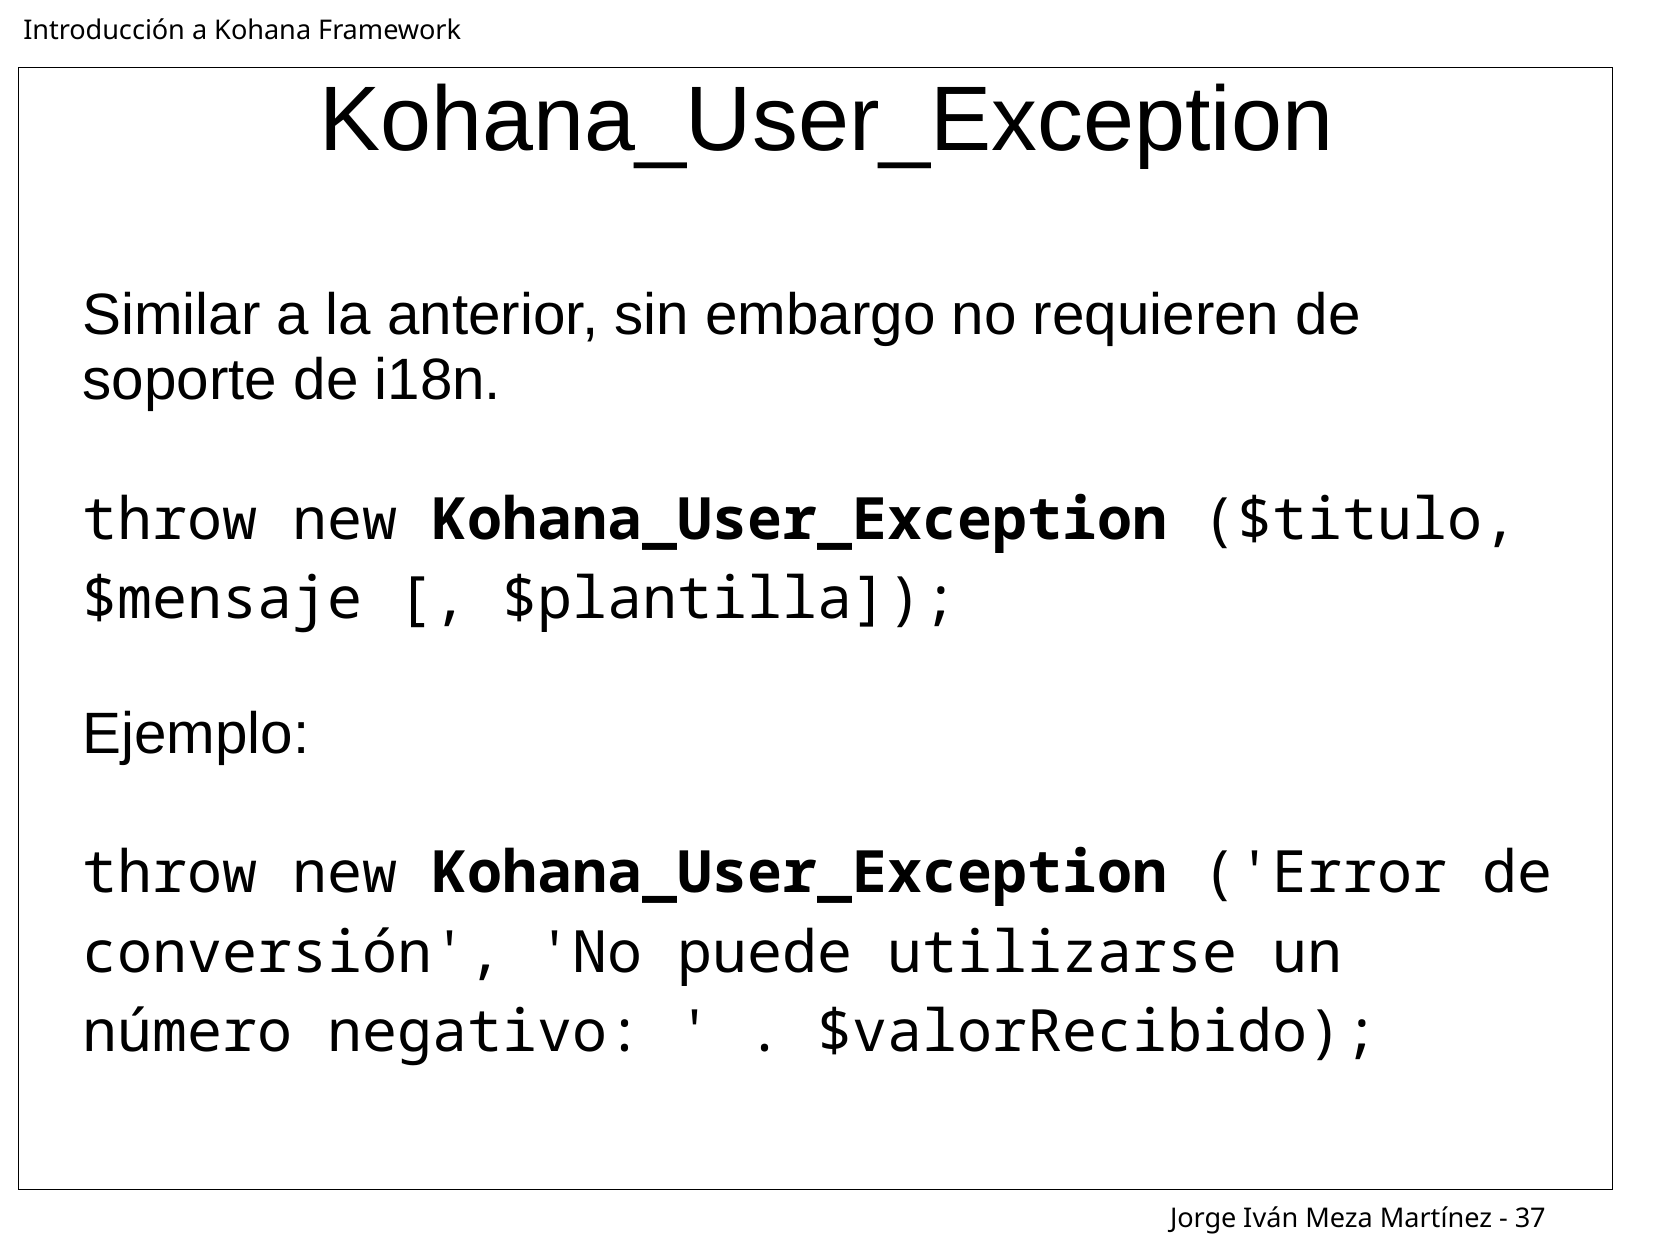

# Kohana_User_Exception
Similar a la anterior, sin embargo no requieren de soporte de i18n.
throw new Kohana_User_Exception ($titulo, $mensaje [, $plantilla]);
Ejemplo:
throw new Kohana_User_Exception ('Error de conversión', 'No puede utilizarse un número negativo: ' . $valorRecibido);